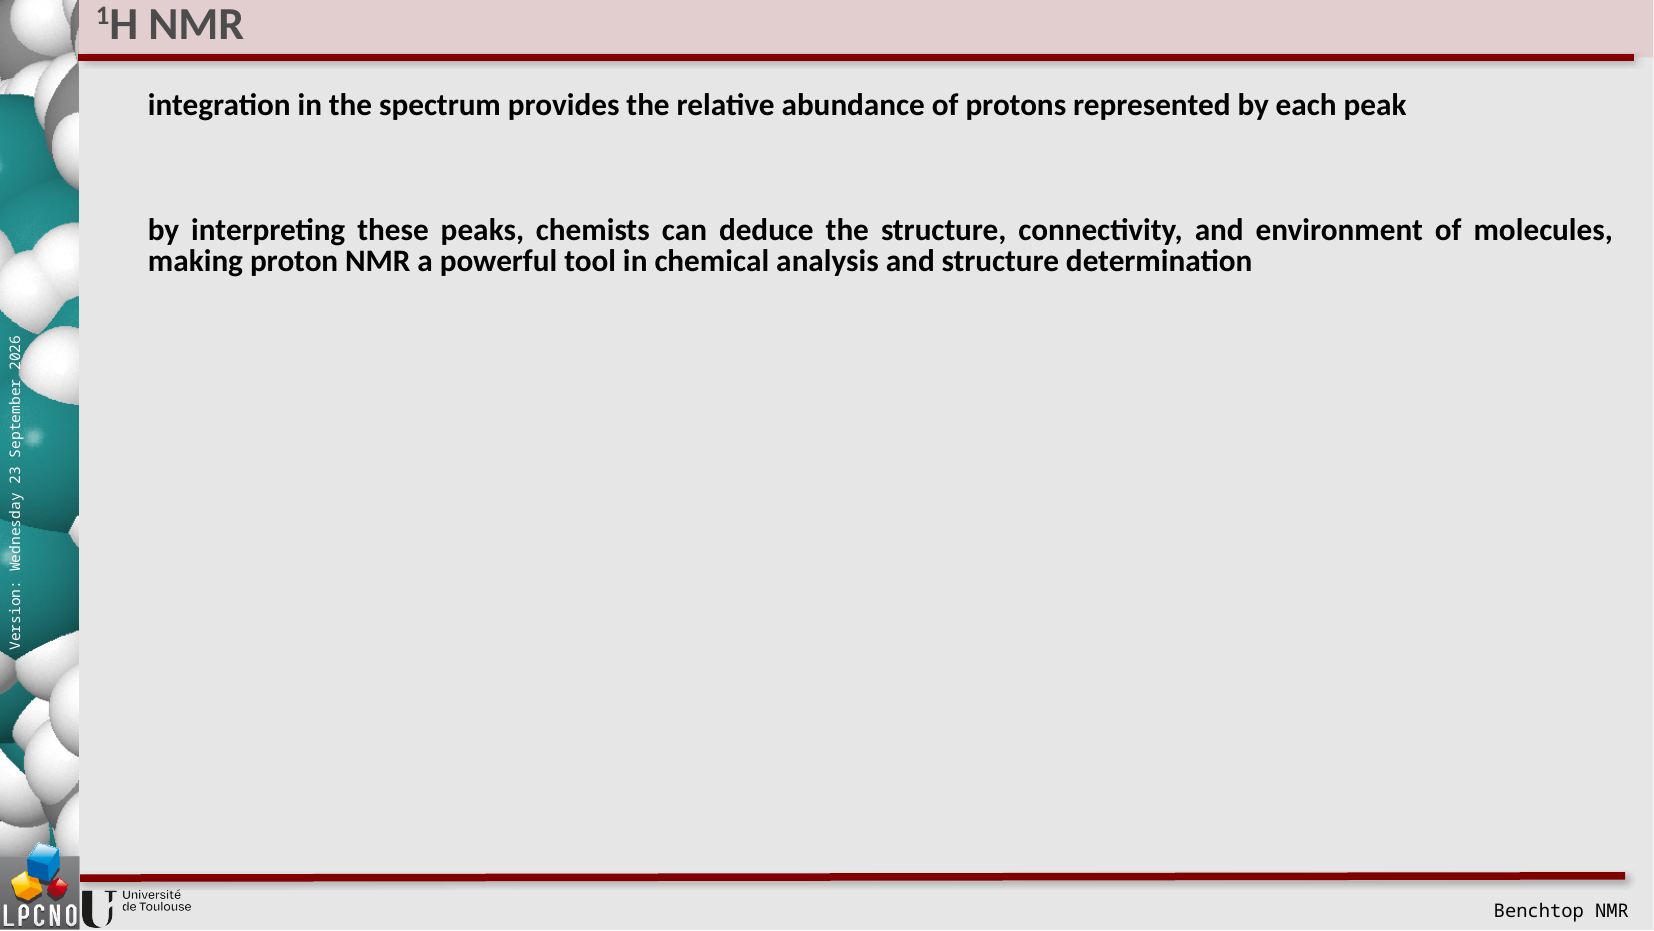

# 1H NMR
integration in the spectrum provides the relative abundance of protons represented by each peak
by interpreting these peaks, chemists can deduce the structure, connectivity, and environment of molecules, making proton NMR a powerful tool in chemical analysis and structure determination